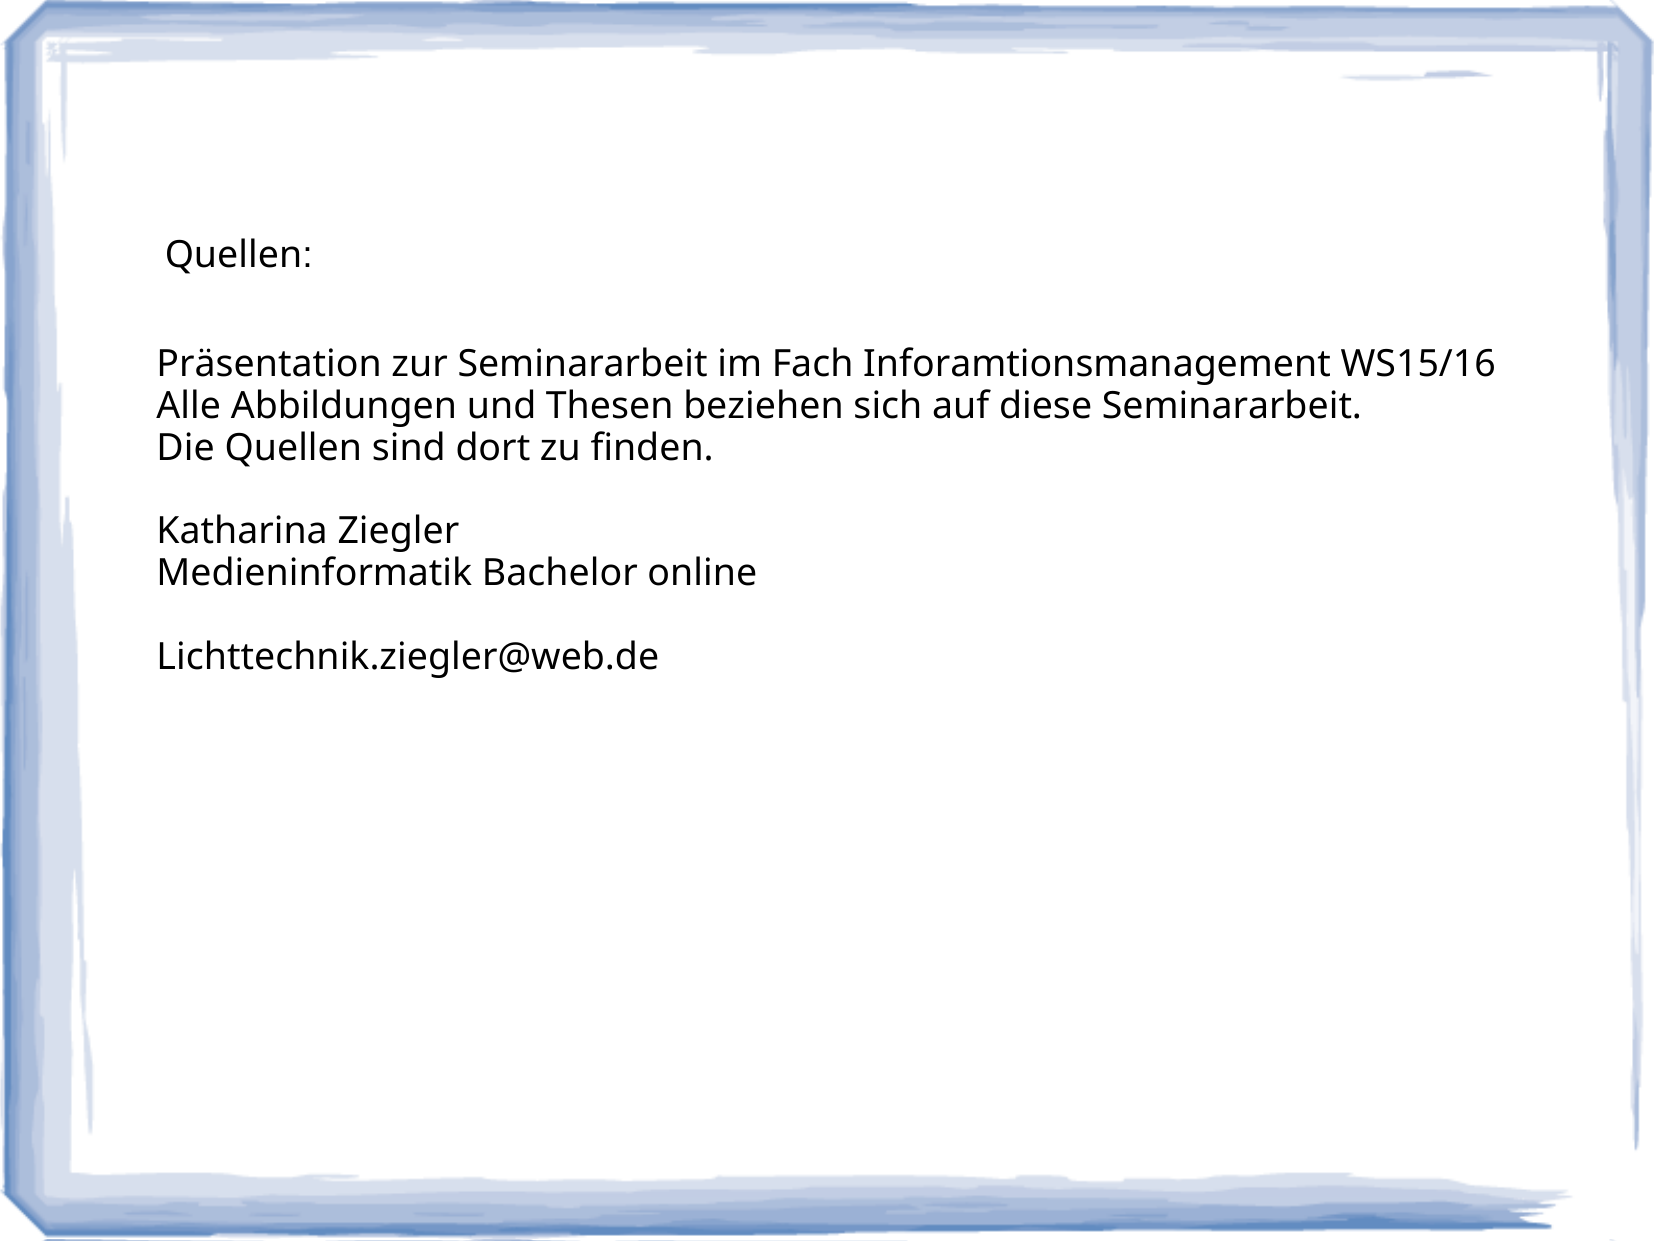

#
Quellen:
Präsentation zur Seminararbeit im Fach Inforamtionsmanagement WS15/16
Alle Abbildungen und Thesen beziehen sich auf diese Seminararbeit.
Die Quellen sind dort zu finden.
Katharina Ziegler
Medieninformatik Bachelor online
Lichttechnik.ziegler@web.de